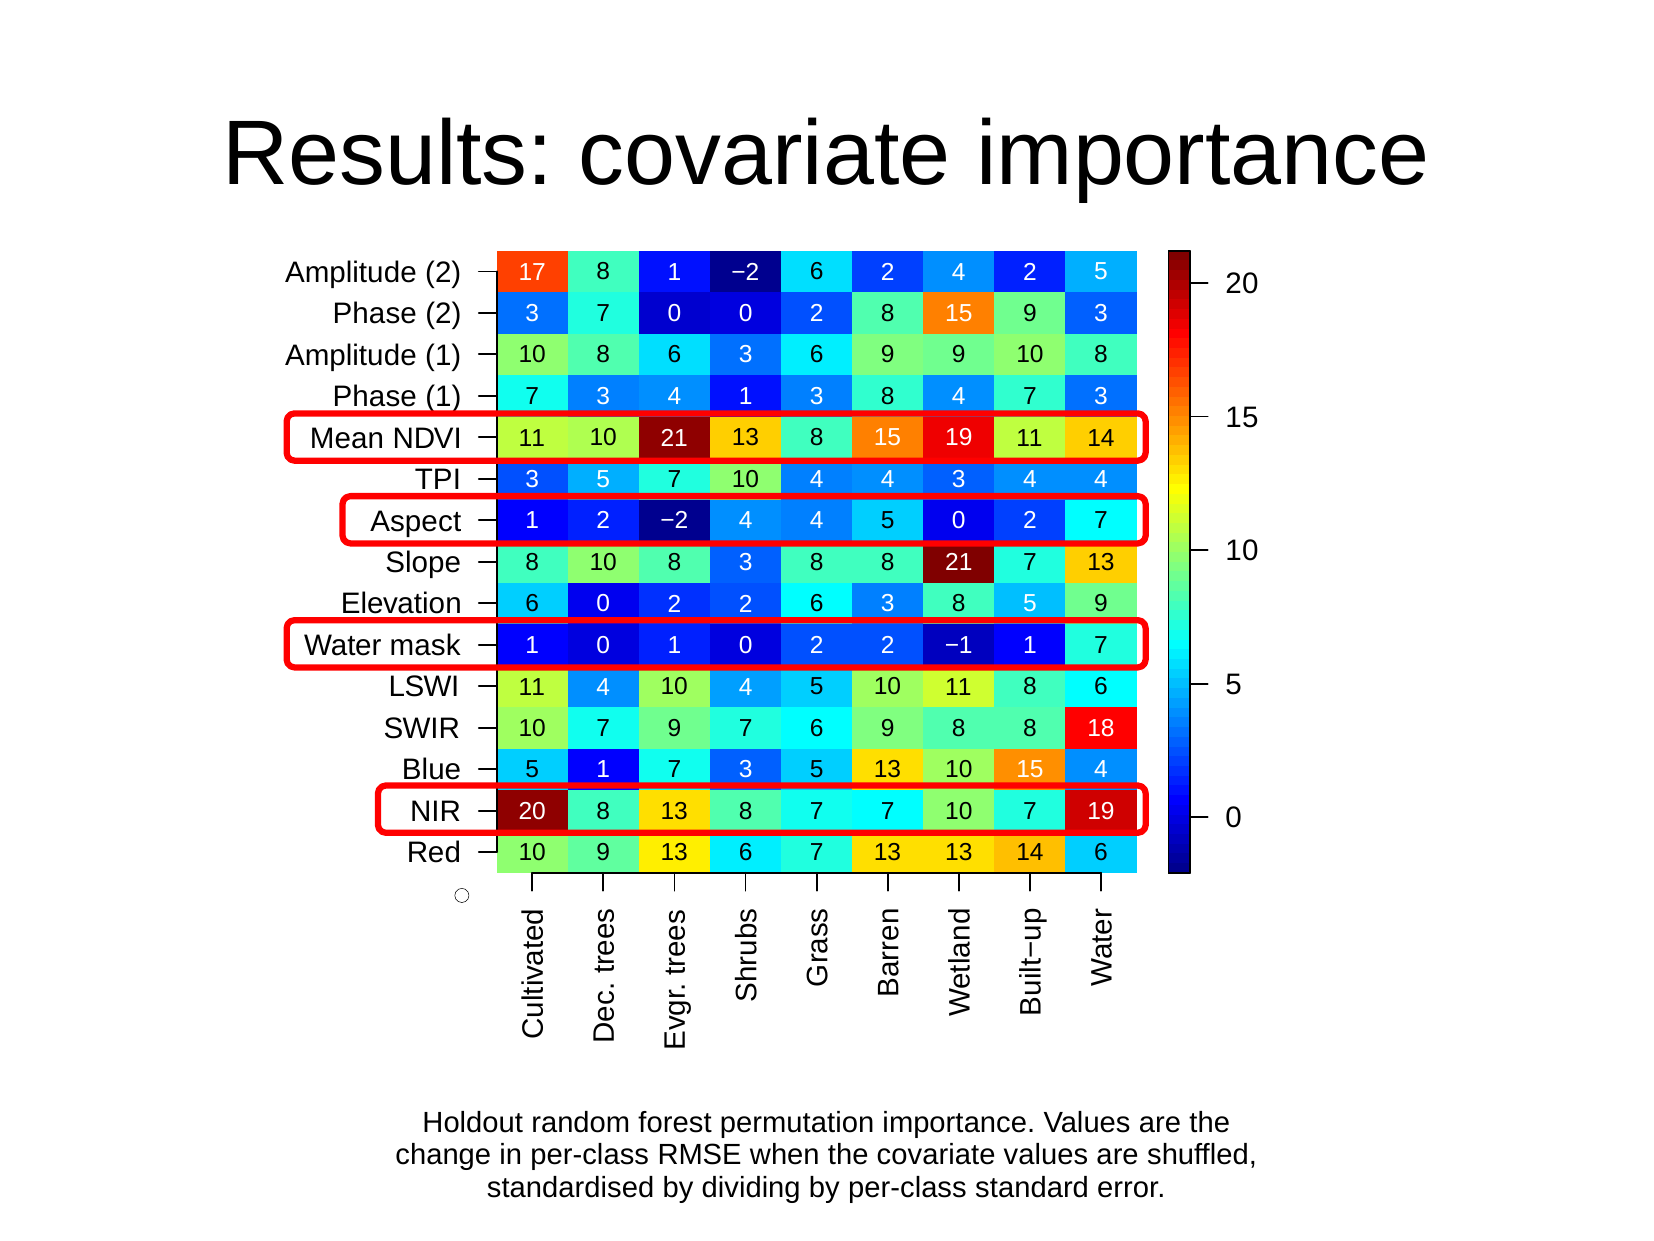

# Results: covariate importance
Holdout random forest permutation importance. Values are the change in per-class RMSE when the covariate values are shuffled, standardised by dividing by per-class standard error.